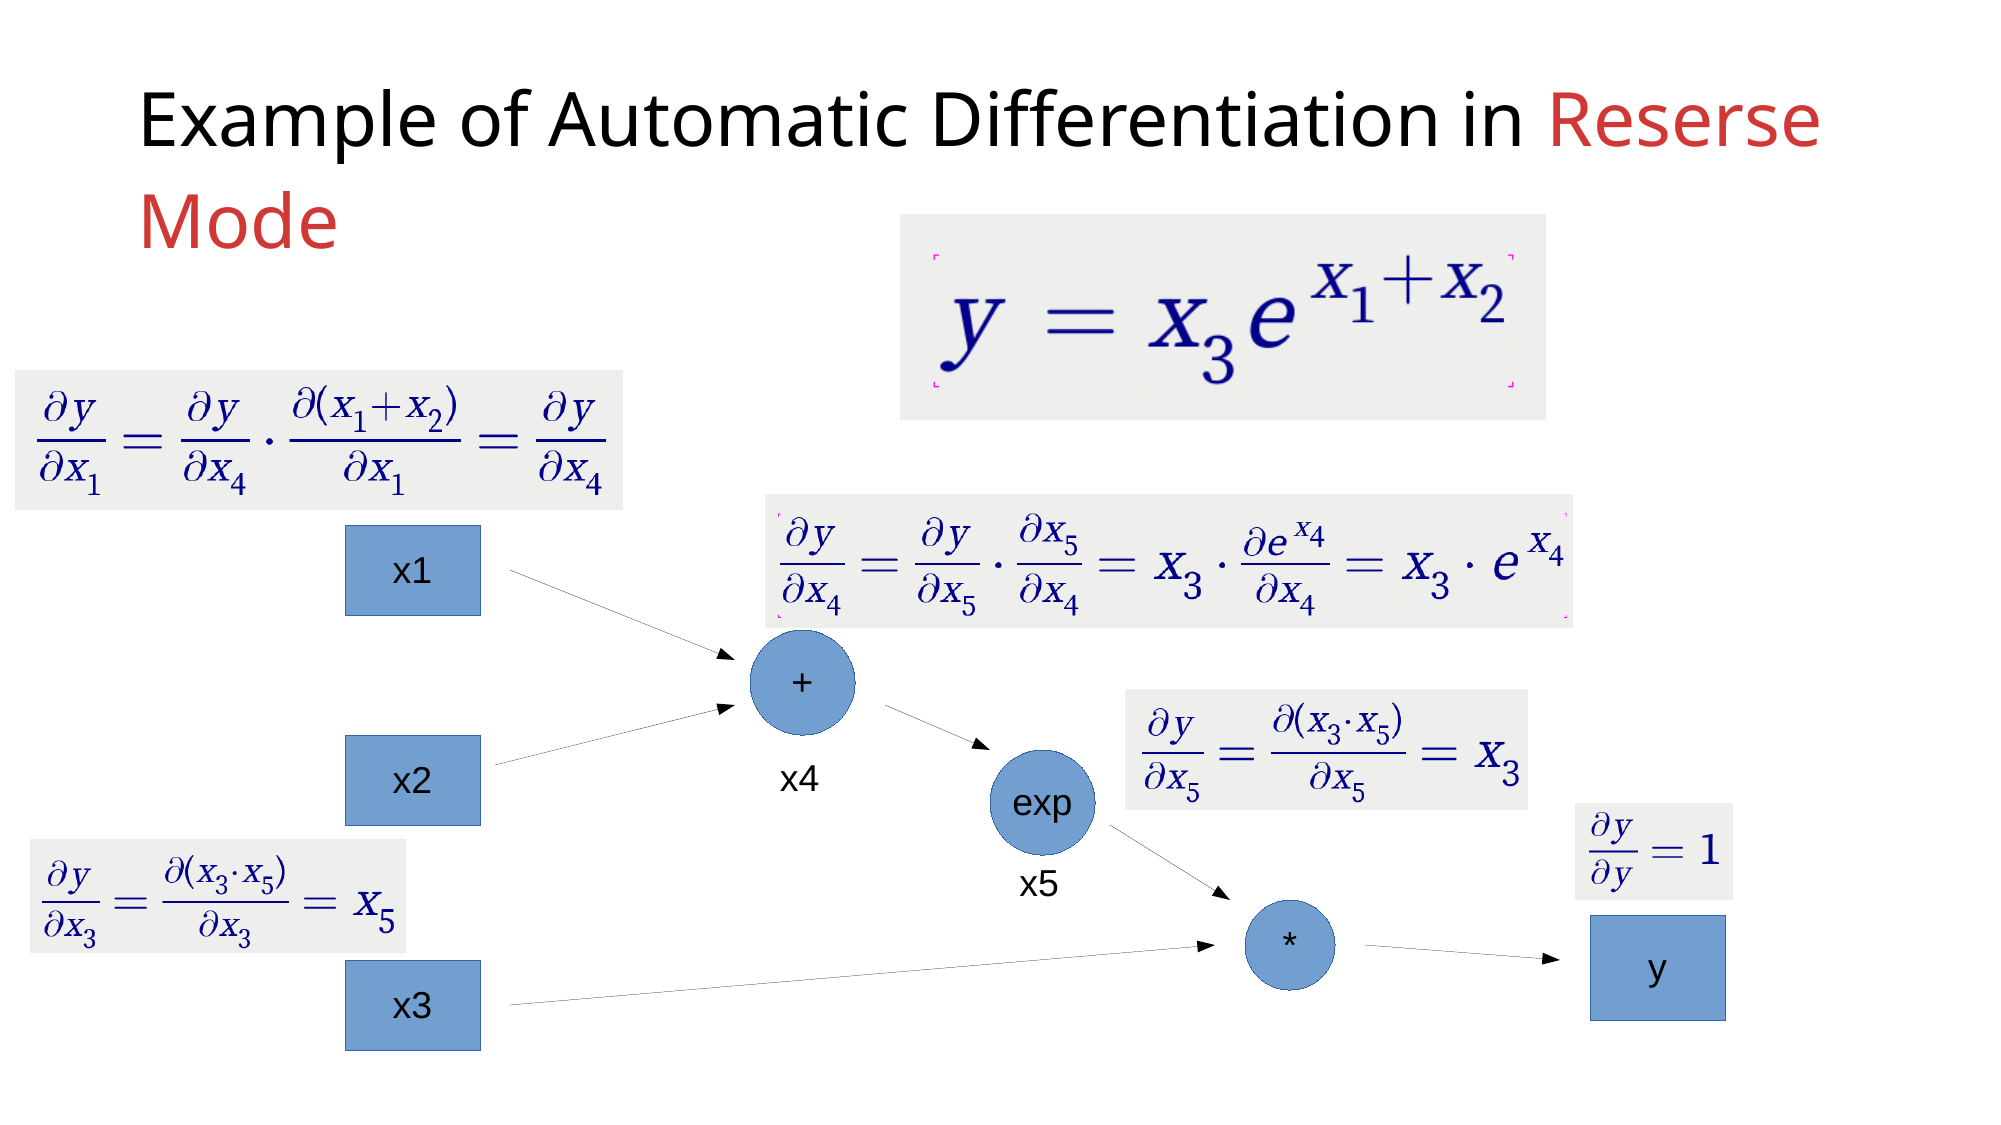

# Example of Automatic Differentiation in Reserse Mode
x1
+
x2
x4
exp
x5
*
y
x3